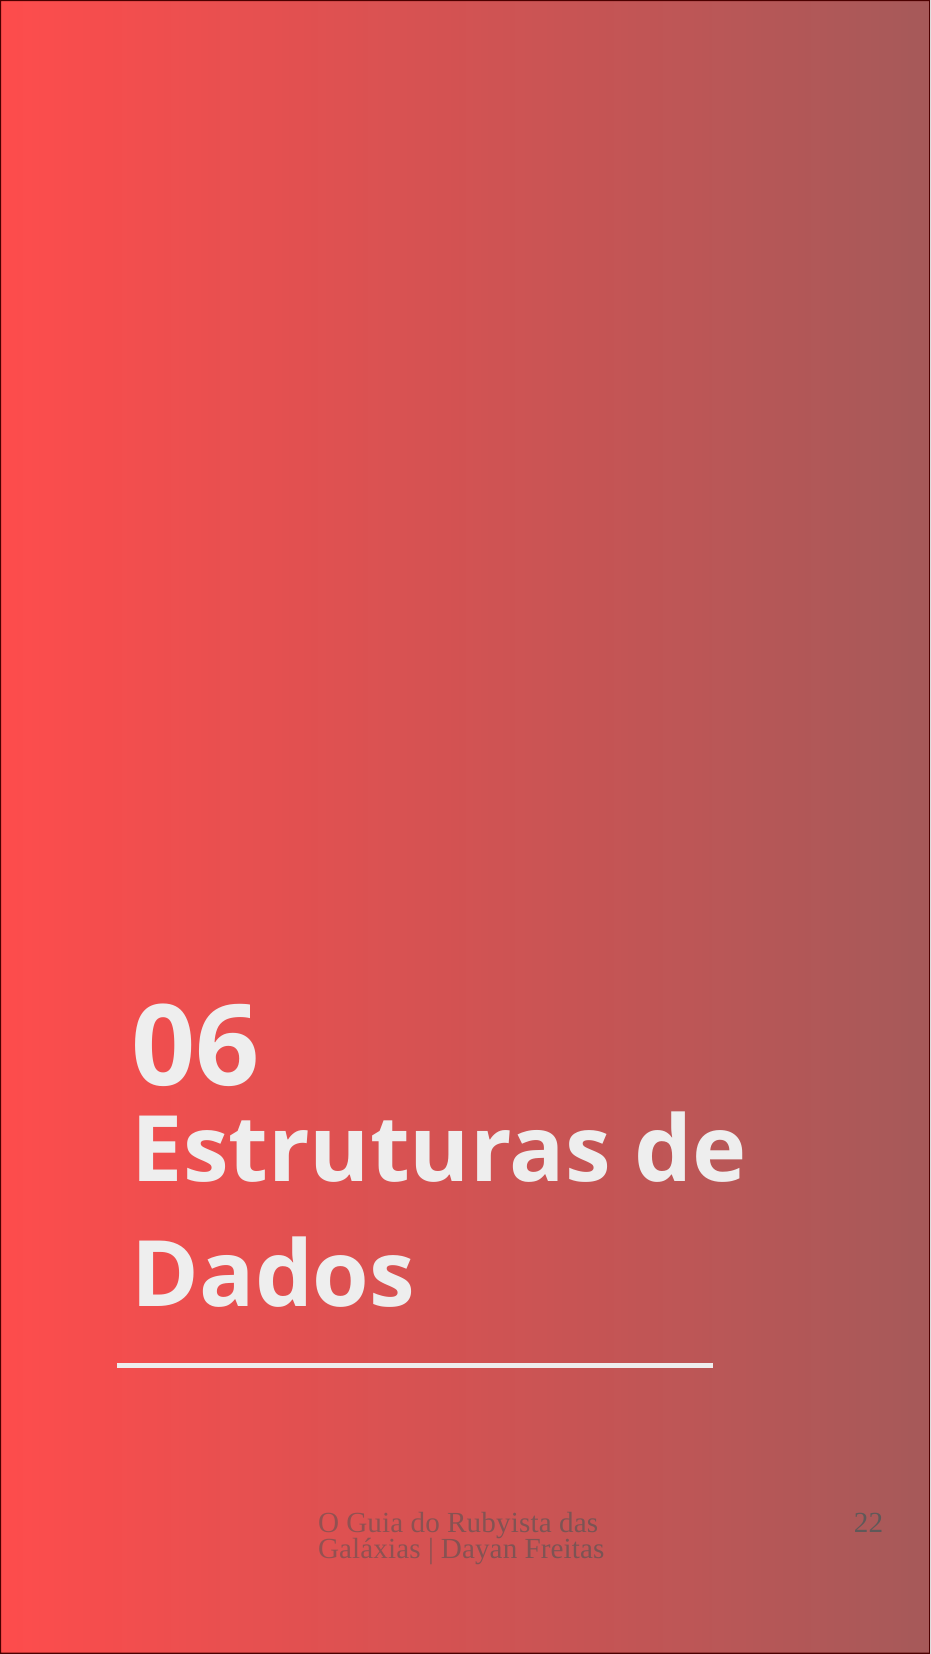

06
Estruturas de Dados
O Guia do Rubyista das Galáxias | Dayan Freitas
22